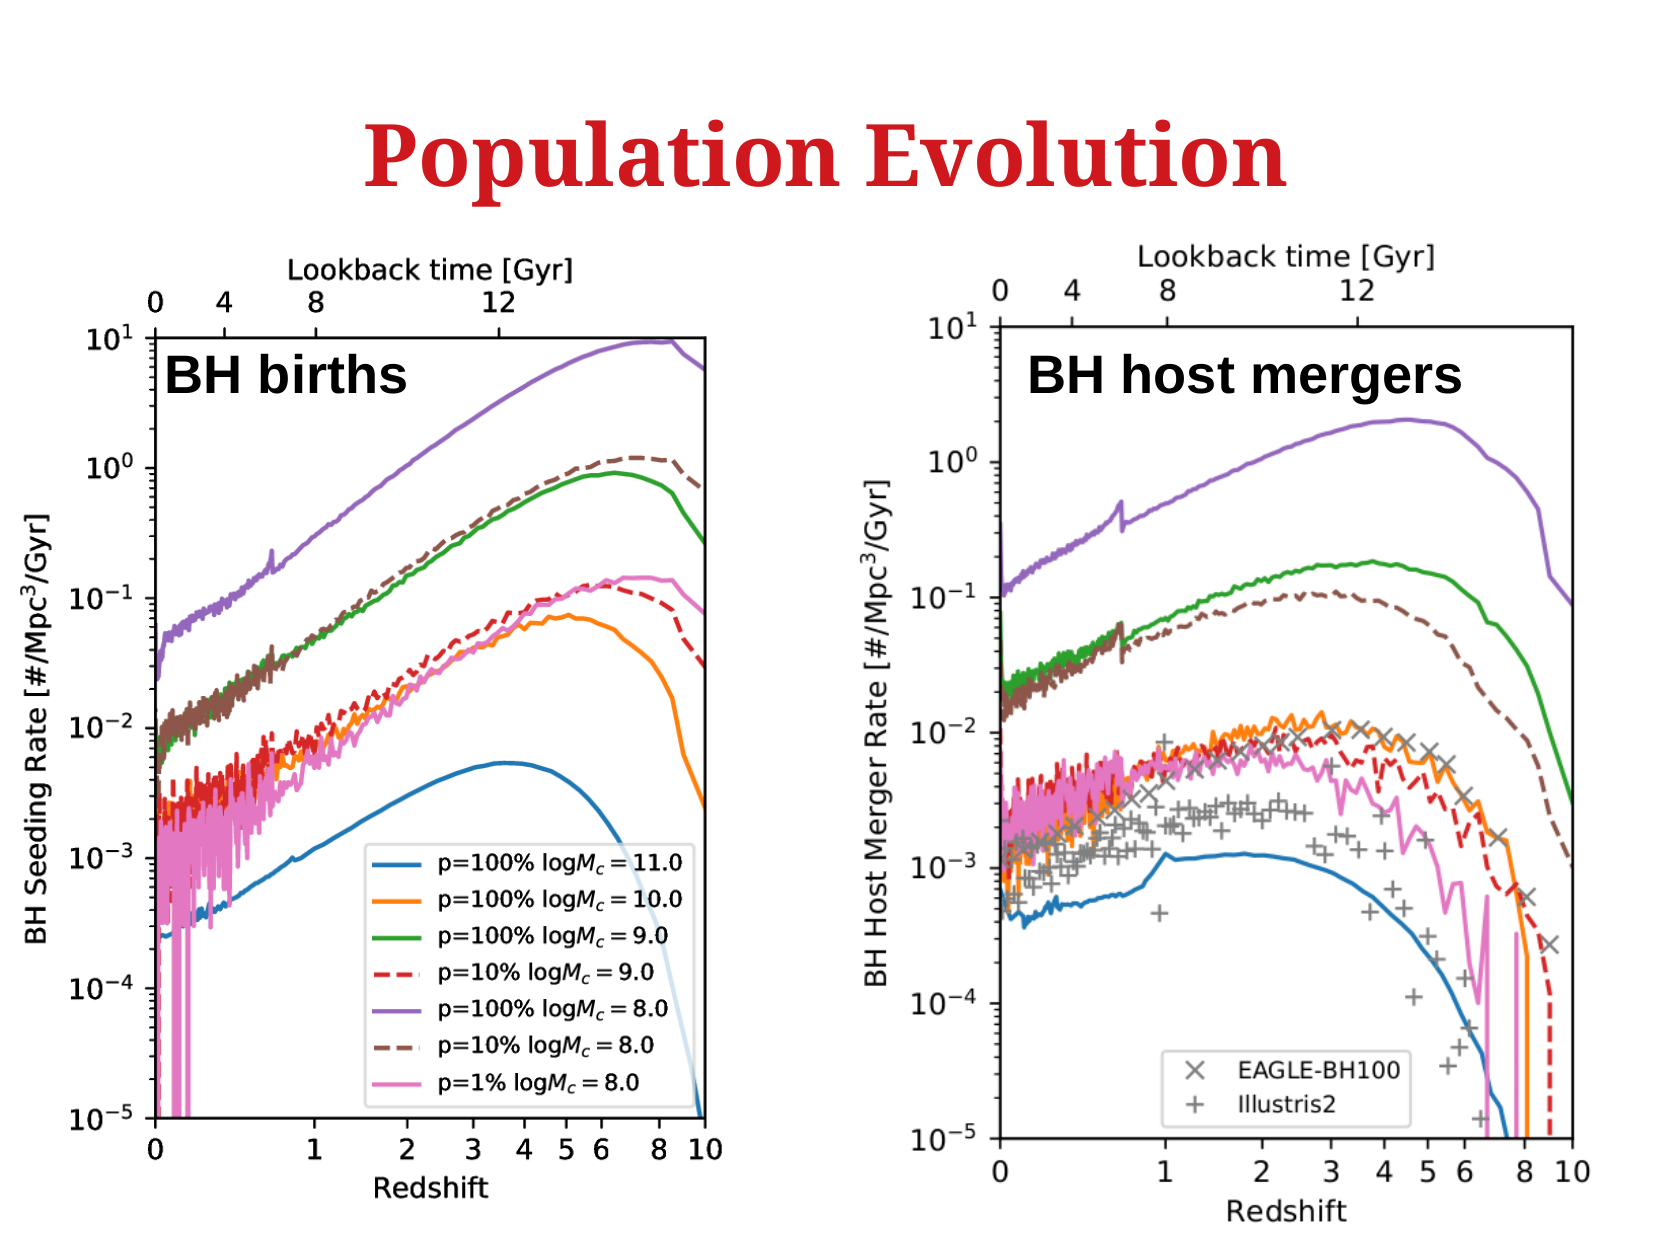

# Population Evolution
BH births
BH host mergers